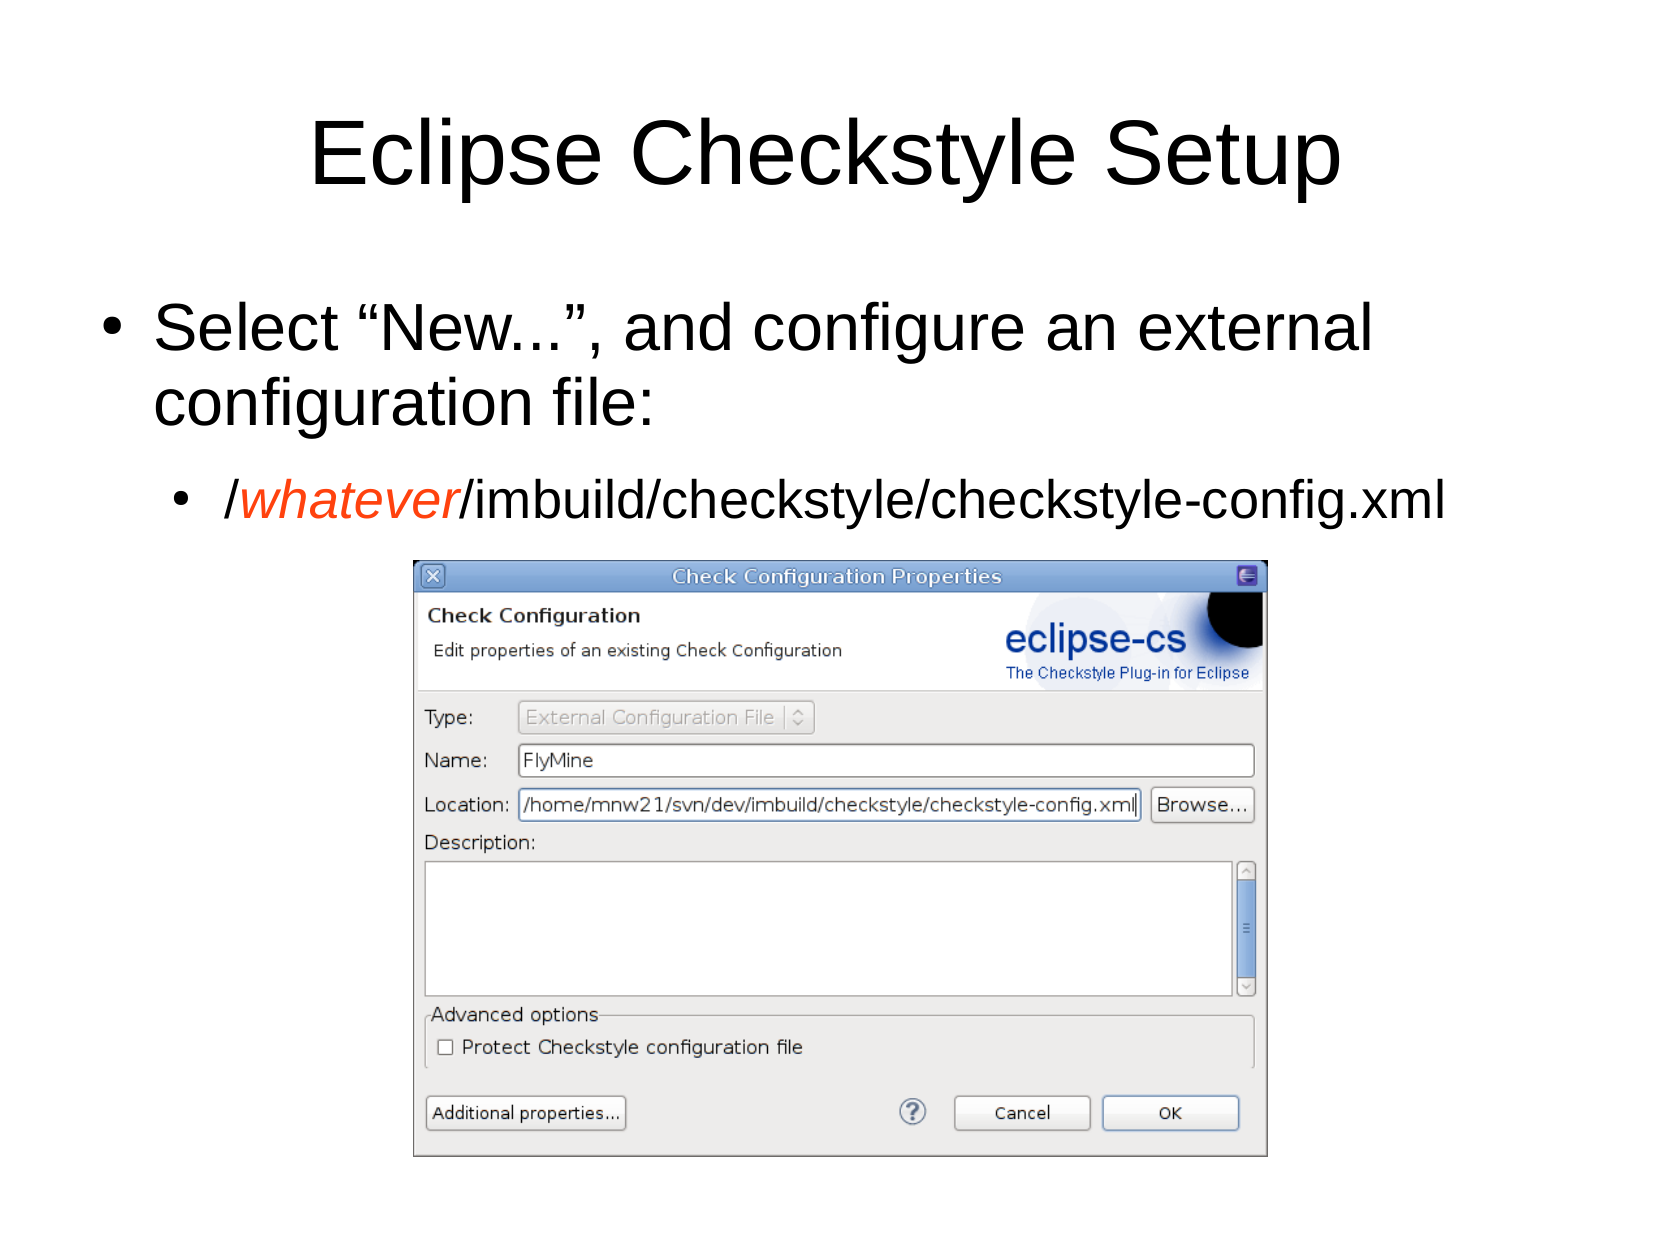

# Eclipse Checkstyle Setup
Select “New...”, and configure an external configuration file:
/whatever/imbuild/checkstyle/checkstyle-config.xml